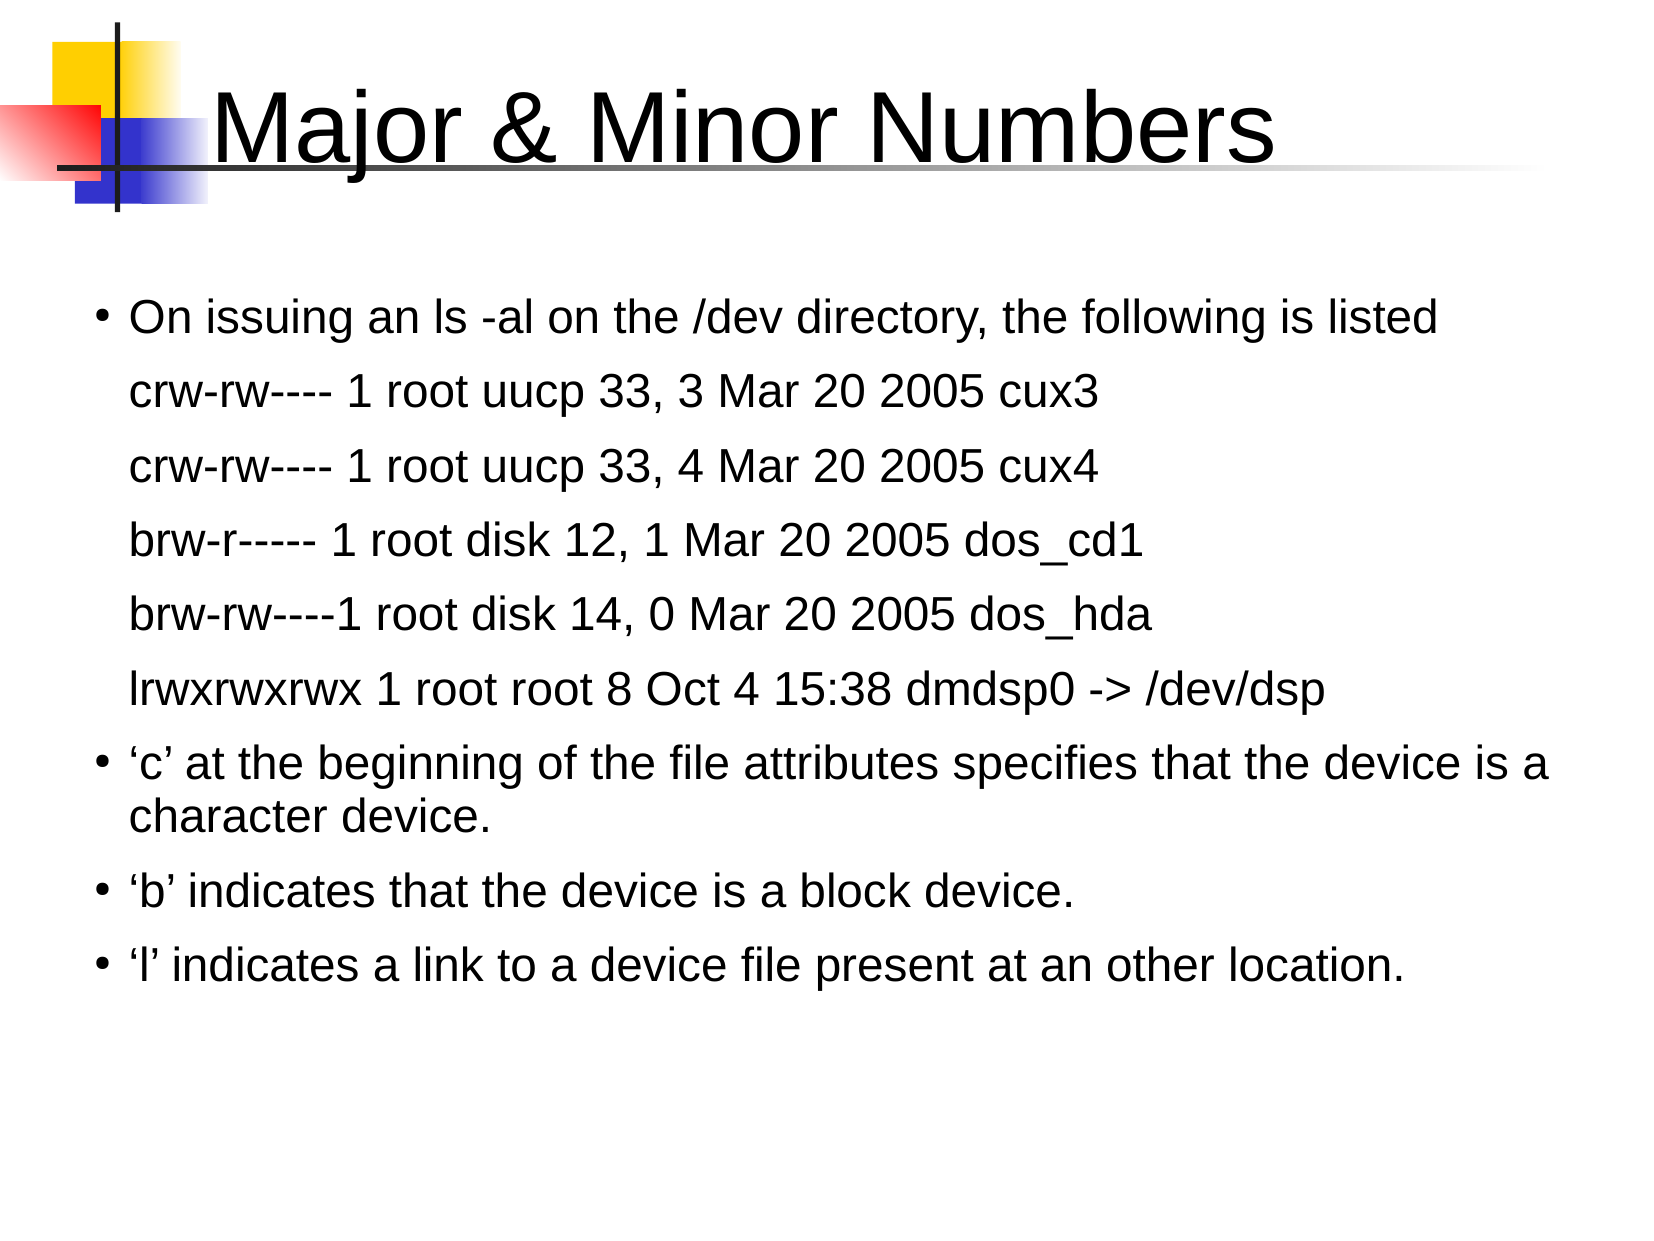

# Major & Minor Numbers
On issuing an ls -al on the /dev directory, the following is listed
crw-rw---- 1 root uucp 33, 3 Mar 20 2005 cux3
crw-rw---- 1 root uucp 33, 4 Mar 20 2005 cux4
brw-r----- 1 root disk 12, 1 Mar 20 2005 dos_cd1
brw-rw----1 root disk 14, 0 Mar 20 2005 dos_hda
lrwxrwxrwx 1 root root 8 Oct 4 15:38 dmdsp0 -> /dev/dsp
‘c’ at the beginning of the file attributes specifies that the device is a character device.
‘b’ indicates that the device is a block device.
‘l’ indicates a link to a device file present at an other location.